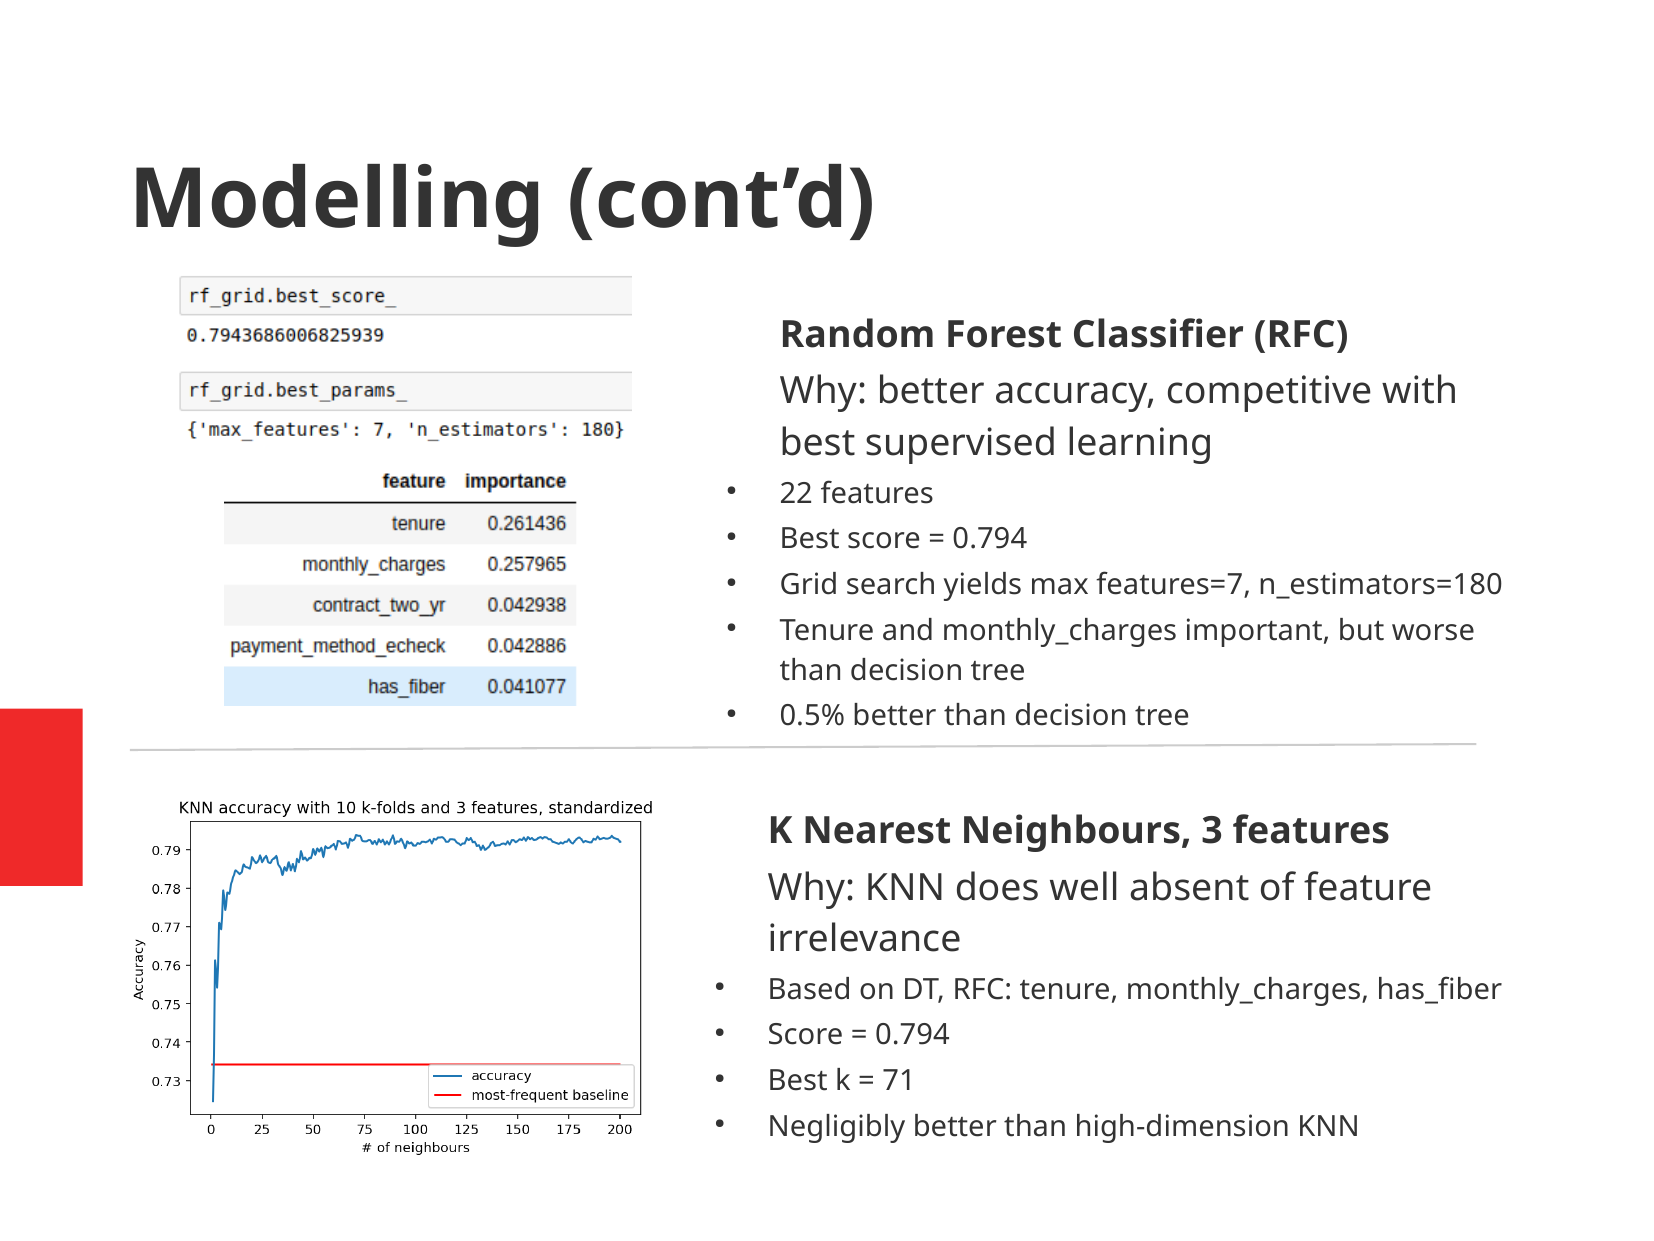

# Modelling (cont’d)
Random Forest Classifier (RFC)
Why: better accuracy, competitive with best supervised learning
22 features
Best score = 0.794
Grid search yields max features=7, n_estimators=180
Tenure and monthly_charges important, but worse than decision tree
0.5% better than decision tree
K Nearest Neighbours, 3 features
Why: KNN does well absent of feature irrelevance
Based on DT, RFC: tenure, monthly_charges, has_fiber
Score = 0.794
Best k = 71
Negligibly better than high-dimension KNN